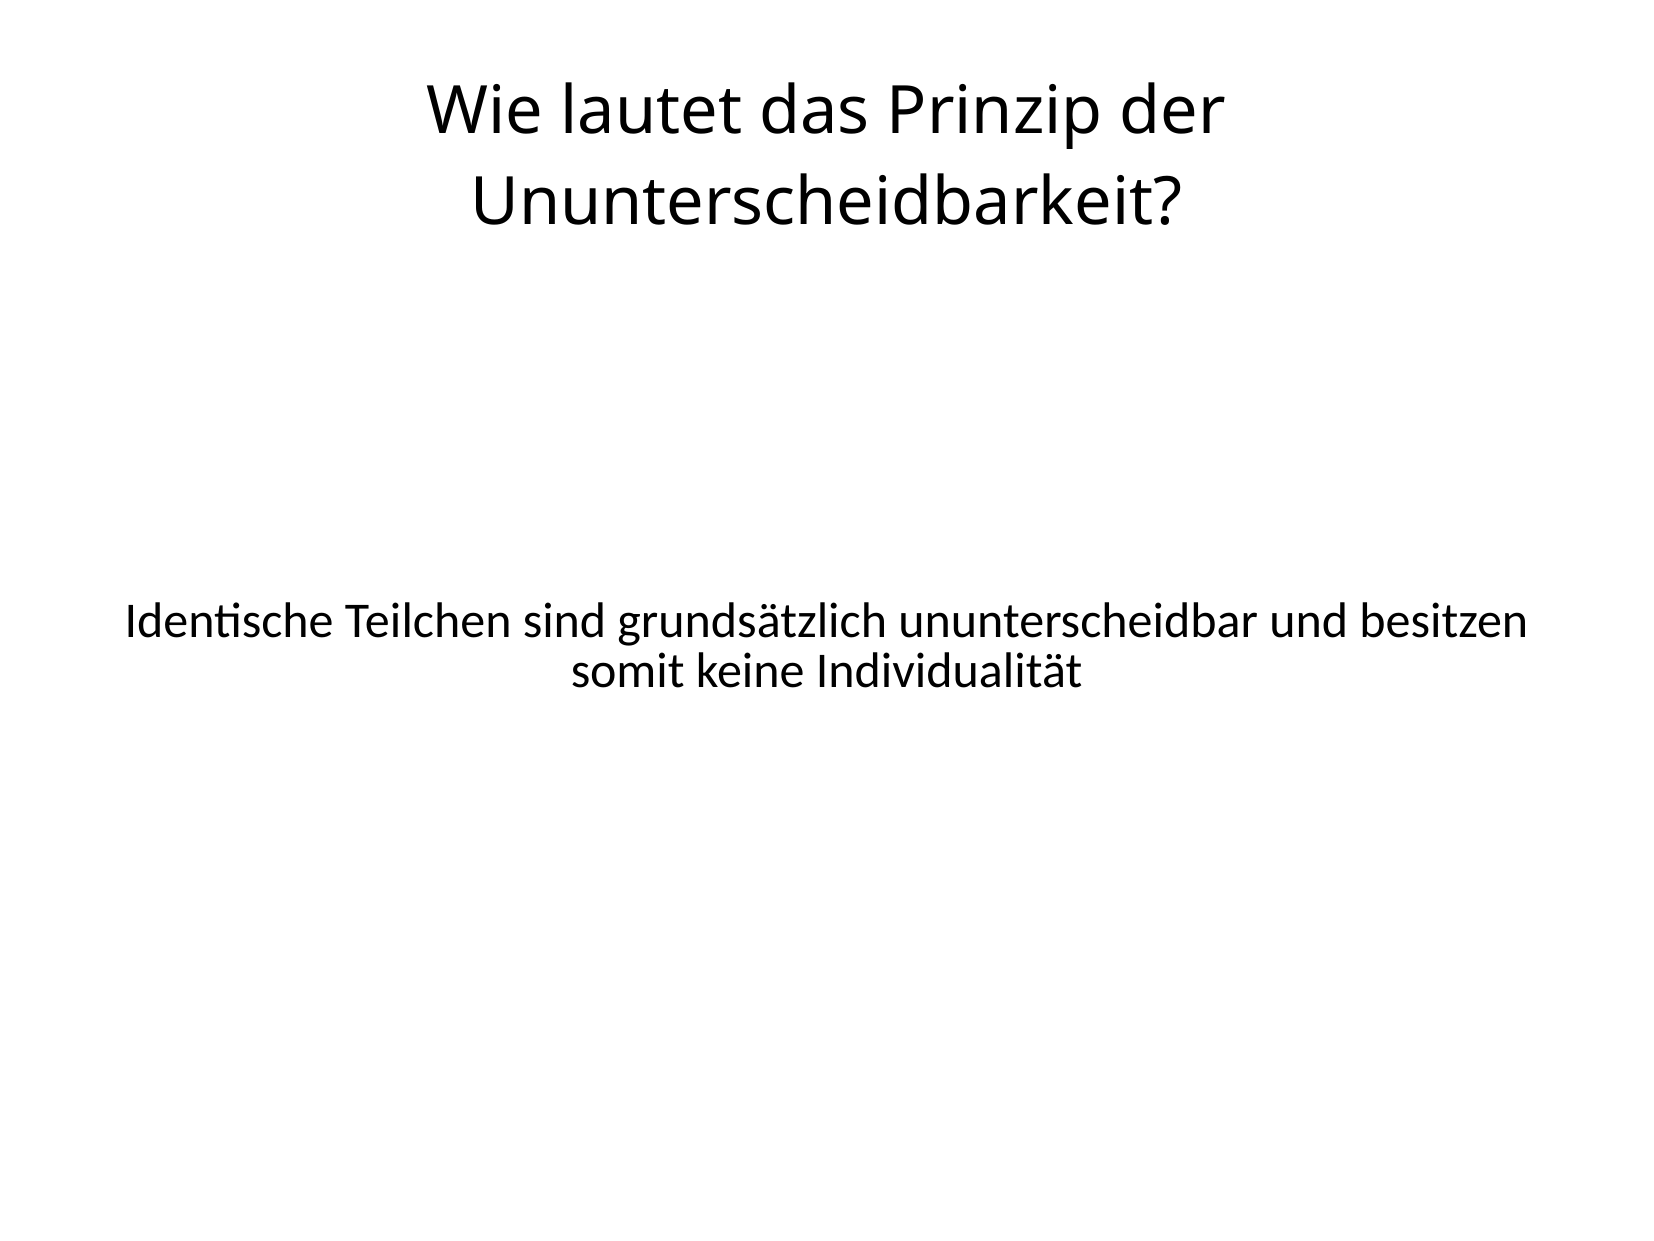

# Wie lautet das Prinzip der Ununterscheidbarkeit?
Identische Teilchen sind grundsätzlich ununterscheidbar und besitzen somit keine Individualität